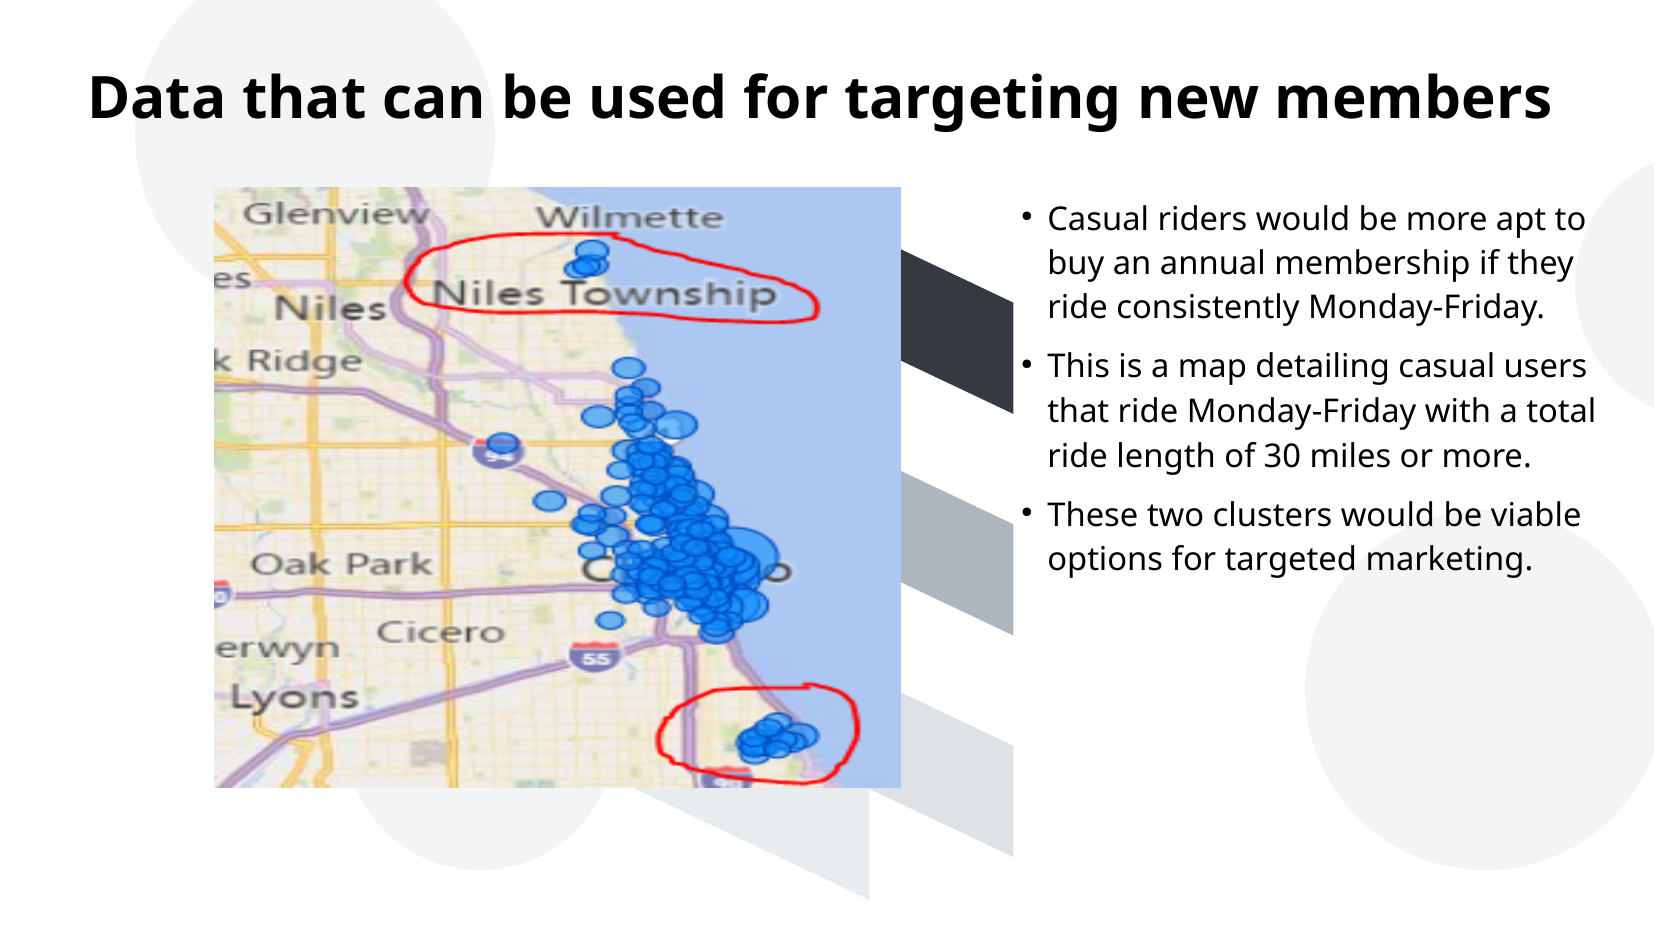

# Data that can be used for targeting new members
Casual riders would be more apt to buy an annual membership if they ride consistently Monday-Friday.
This is a map detailing casual users that ride Monday-Friday with a total ride length of 30 miles or more.
These two clusters would be viable options for targeted marketing.